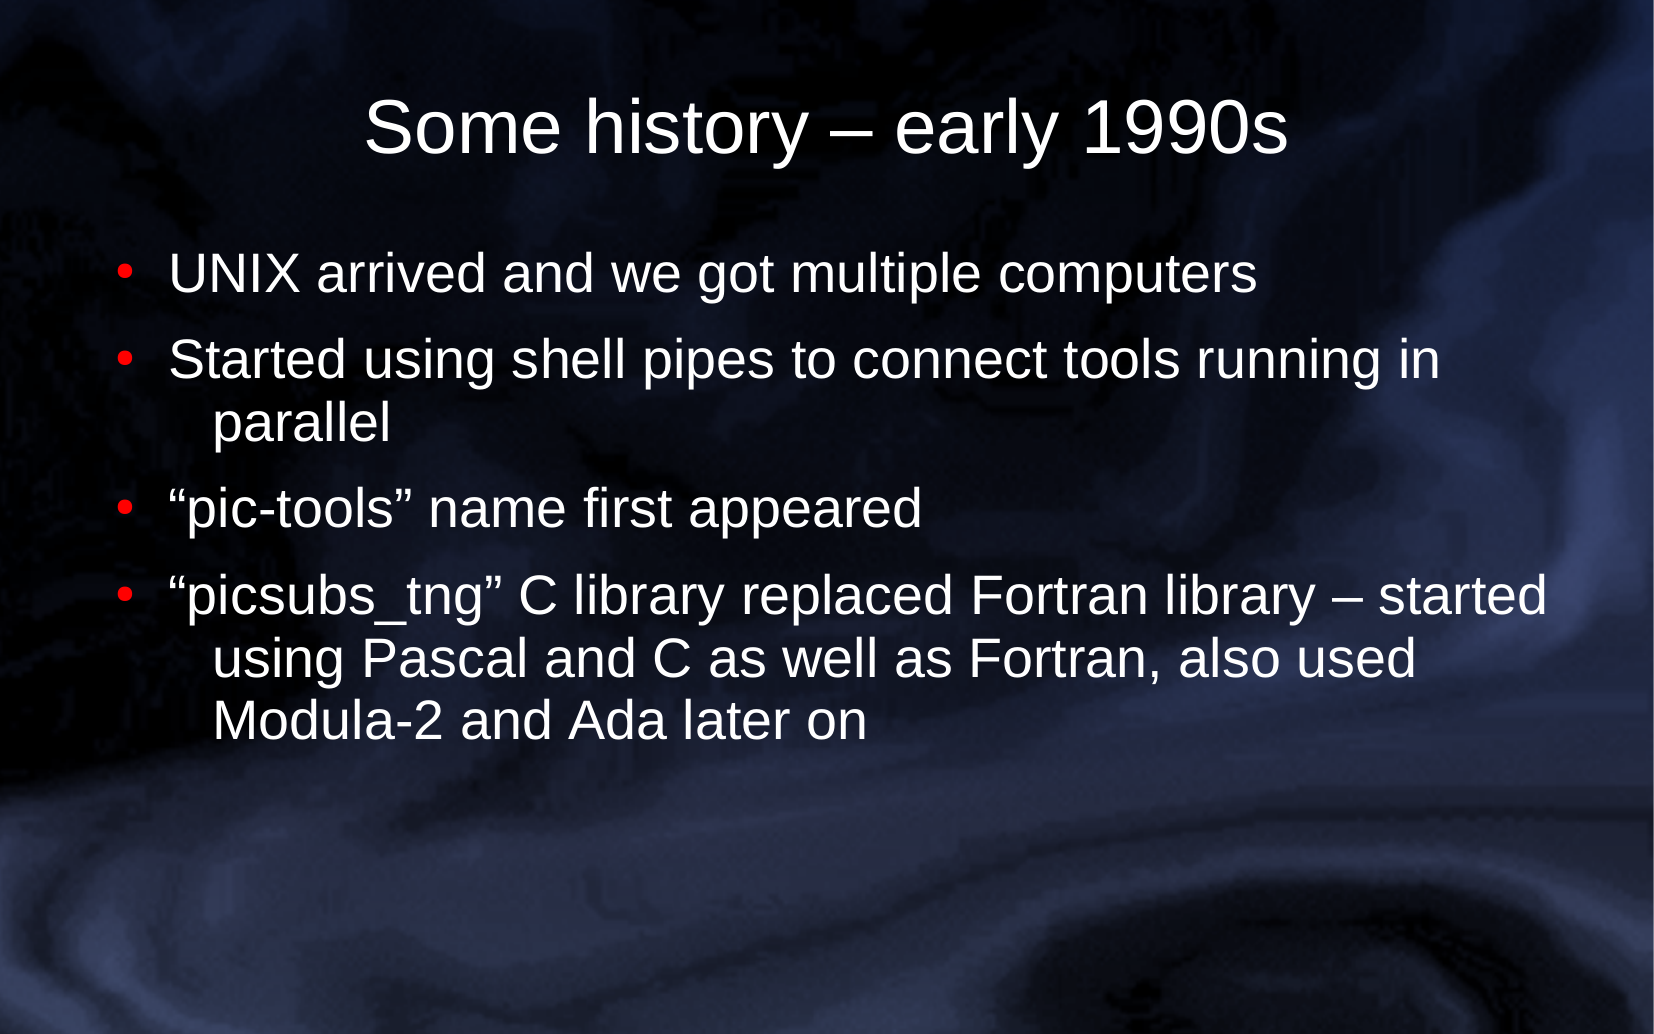

# Some history – early 1990s
UNIX arrived and we got multiple computers
Started using shell pipes to connect tools running in parallel
“pic-tools” name first appeared
“picsubs_tng” C library replaced Fortran library – started using Pascal and C as well as Fortran, also used Modula-2 and Ada later on